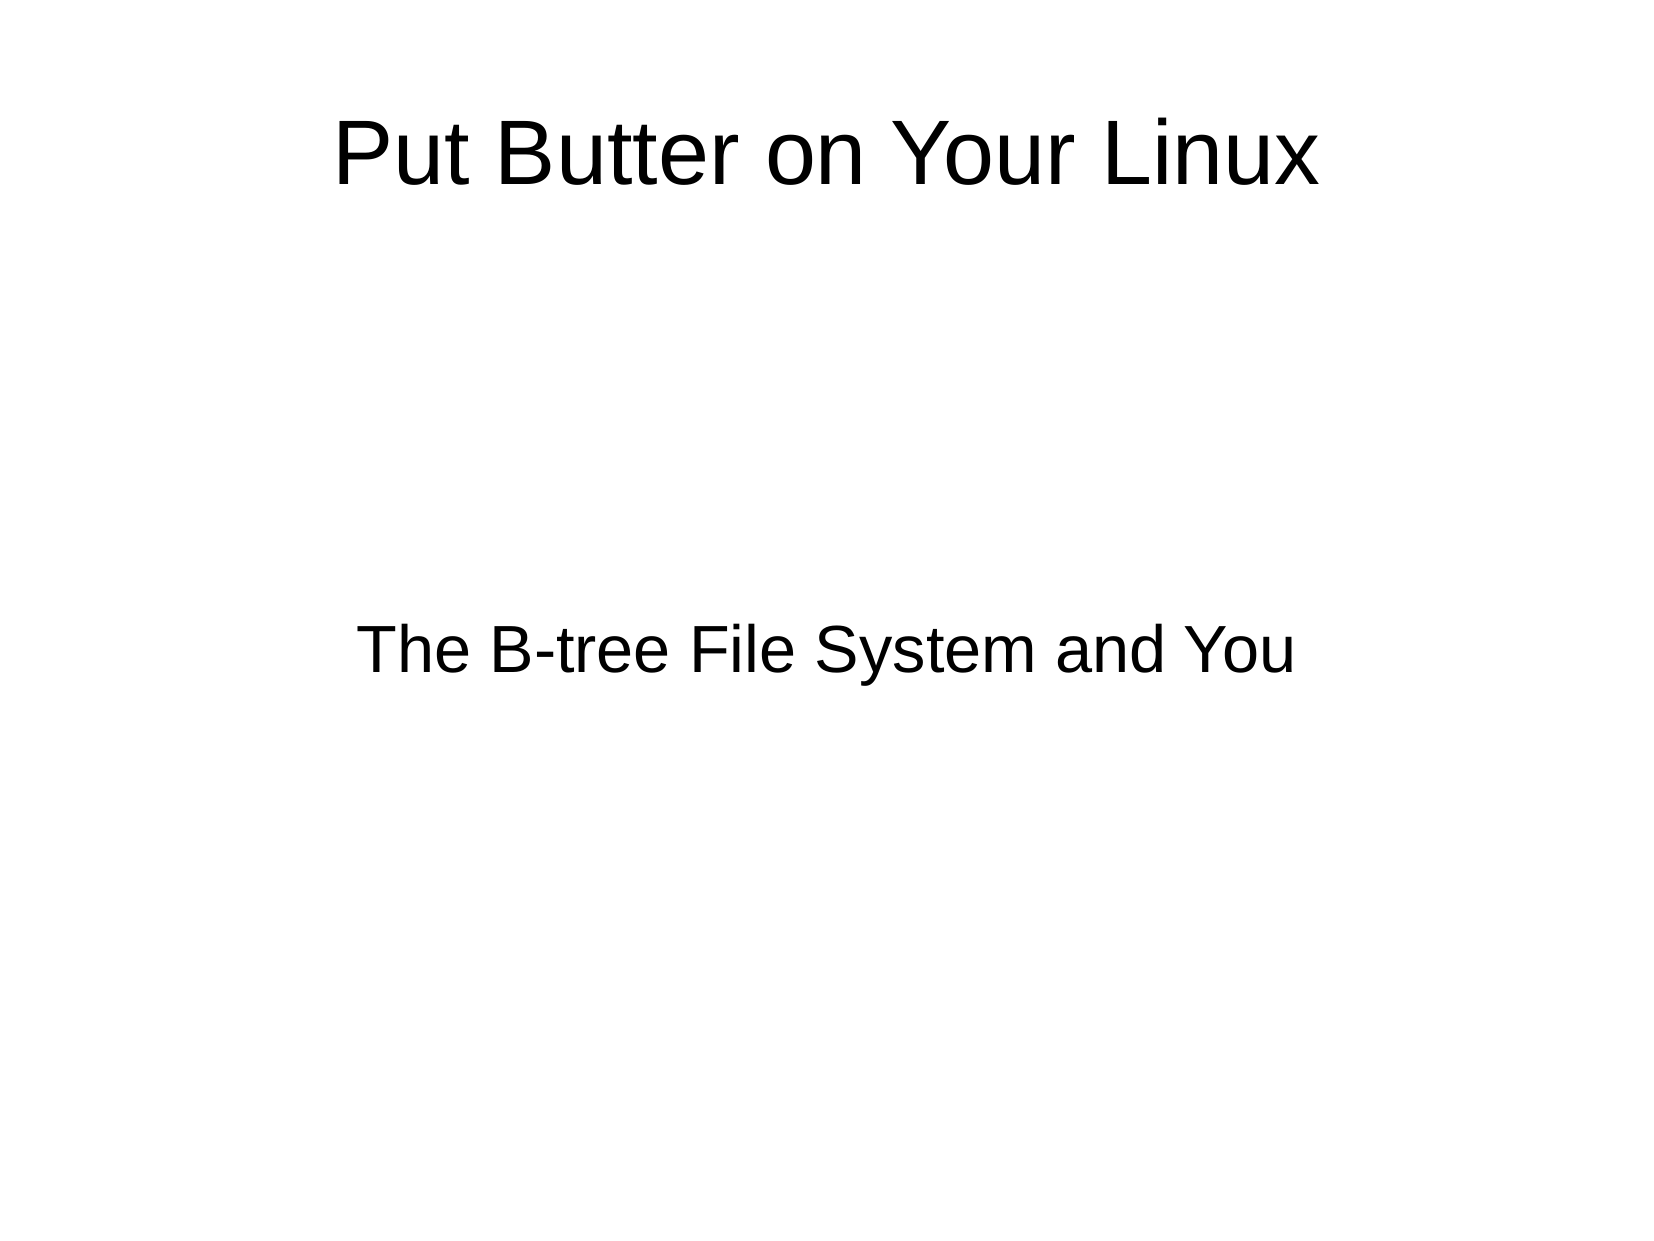

# Put Butter on Your Linux
The B-tree File System and You